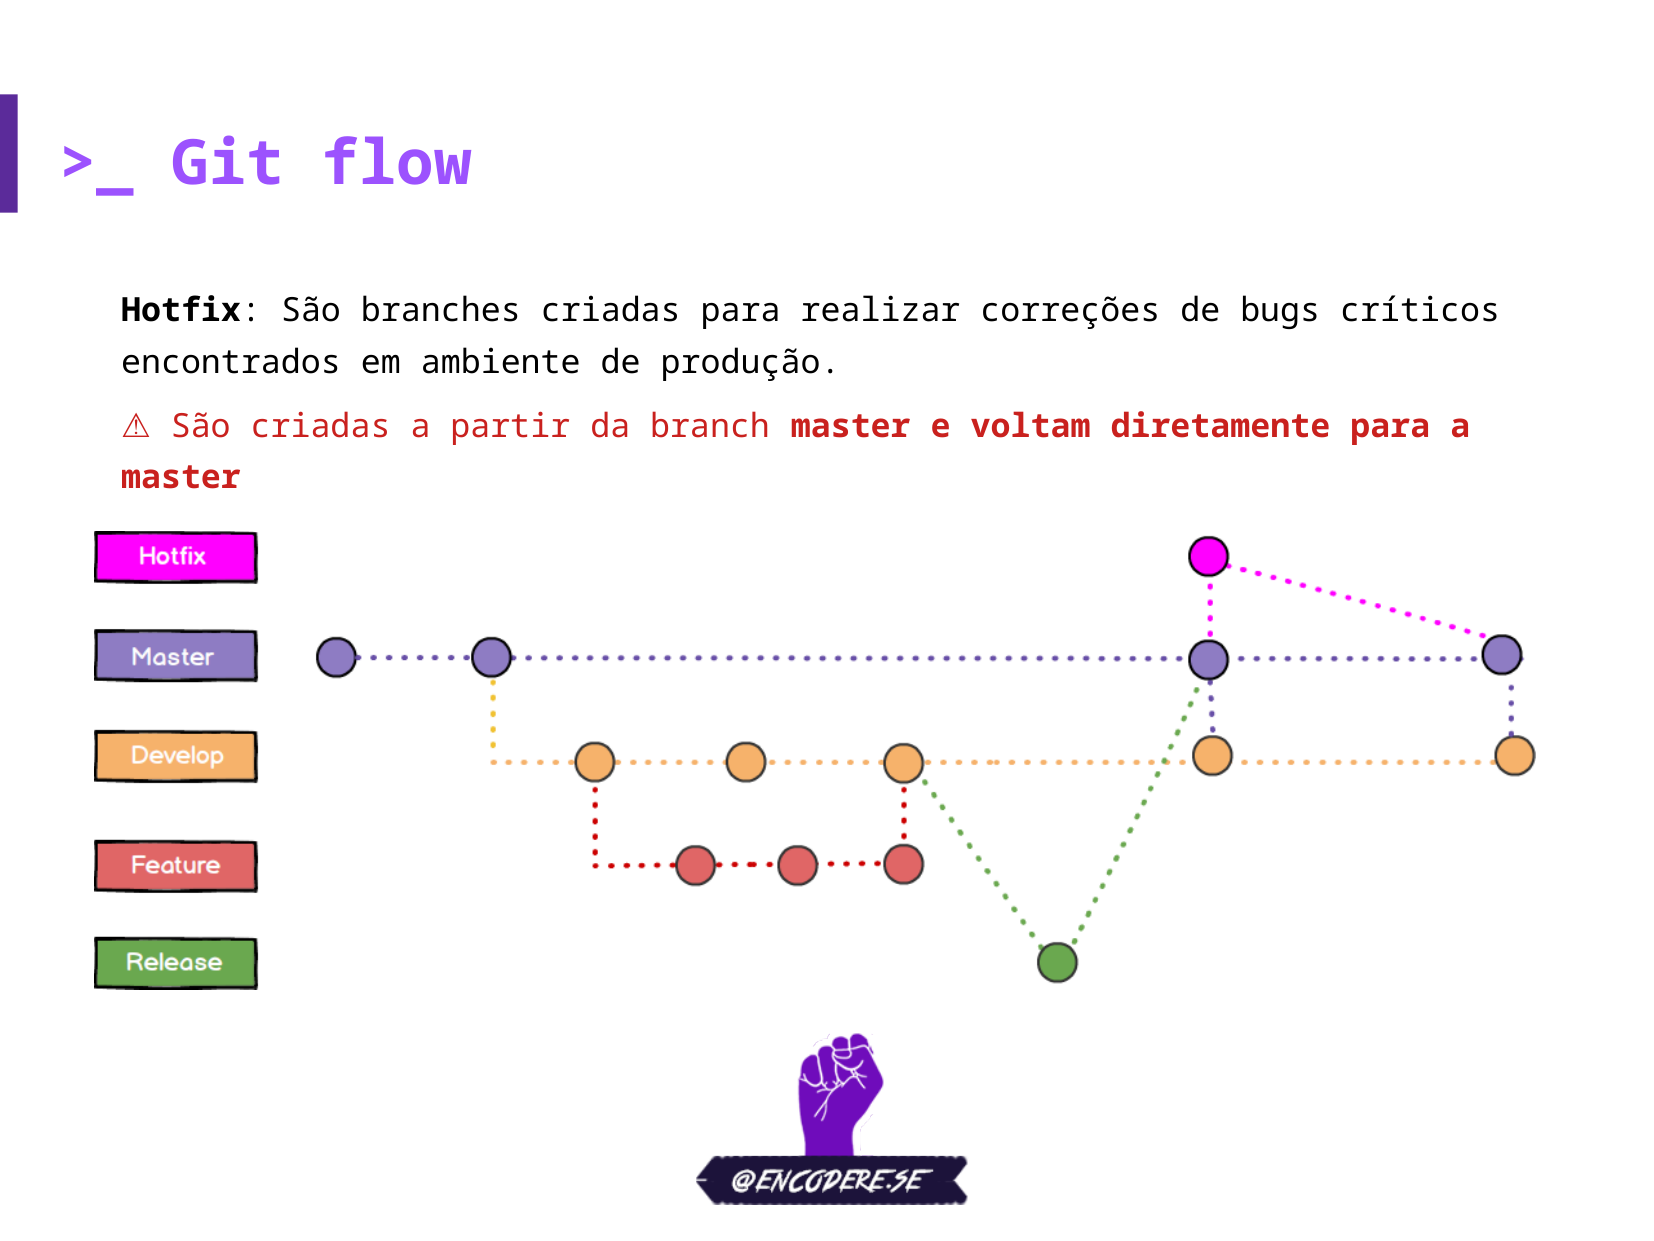

# >_ Git flow
Hotfix: São branches criadas para realizar correções de bugs críticos encontrados em ambiente de produção.
⚠️ São criadas a partir da branch master e voltam diretamente para a master